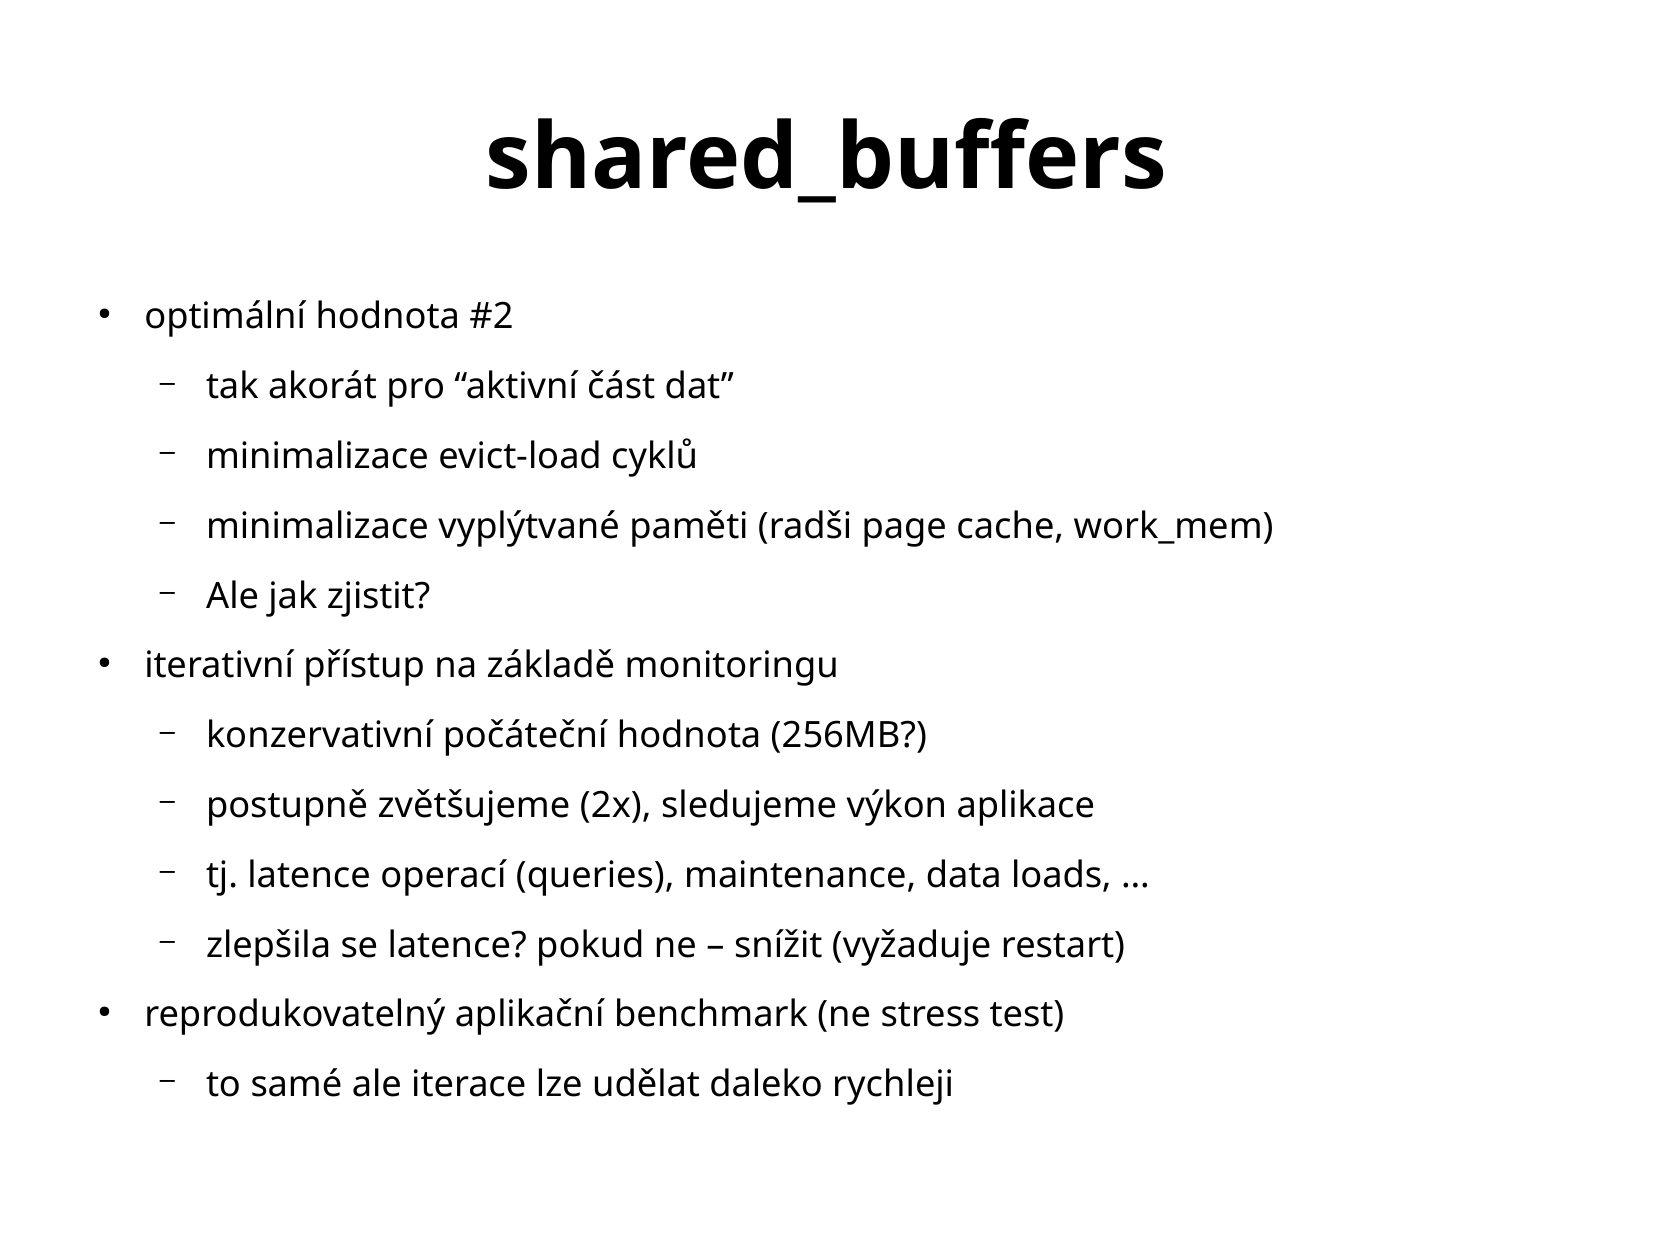

# shared_buffers
optimální hodnota #2
tak akorát pro “aktivní část dat”
minimalizace evict-load cyklů
minimalizace vyplýtvané paměti (radši page cache, work_mem)
Ale jak zjistit?
iterativní přístup na základě monitoringu
konzervativní počáteční hodnota (256MB?)
postupně zvětšujeme (2x), sledujeme výkon aplikace
tj. latence operací (queries), maintenance, data loads, …
zlepšila se latence? pokud ne – snížit (vyžaduje restart)
reprodukovatelný aplikační benchmark (ne stress test)
to samé ale iterace lze udělat daleko rychleji